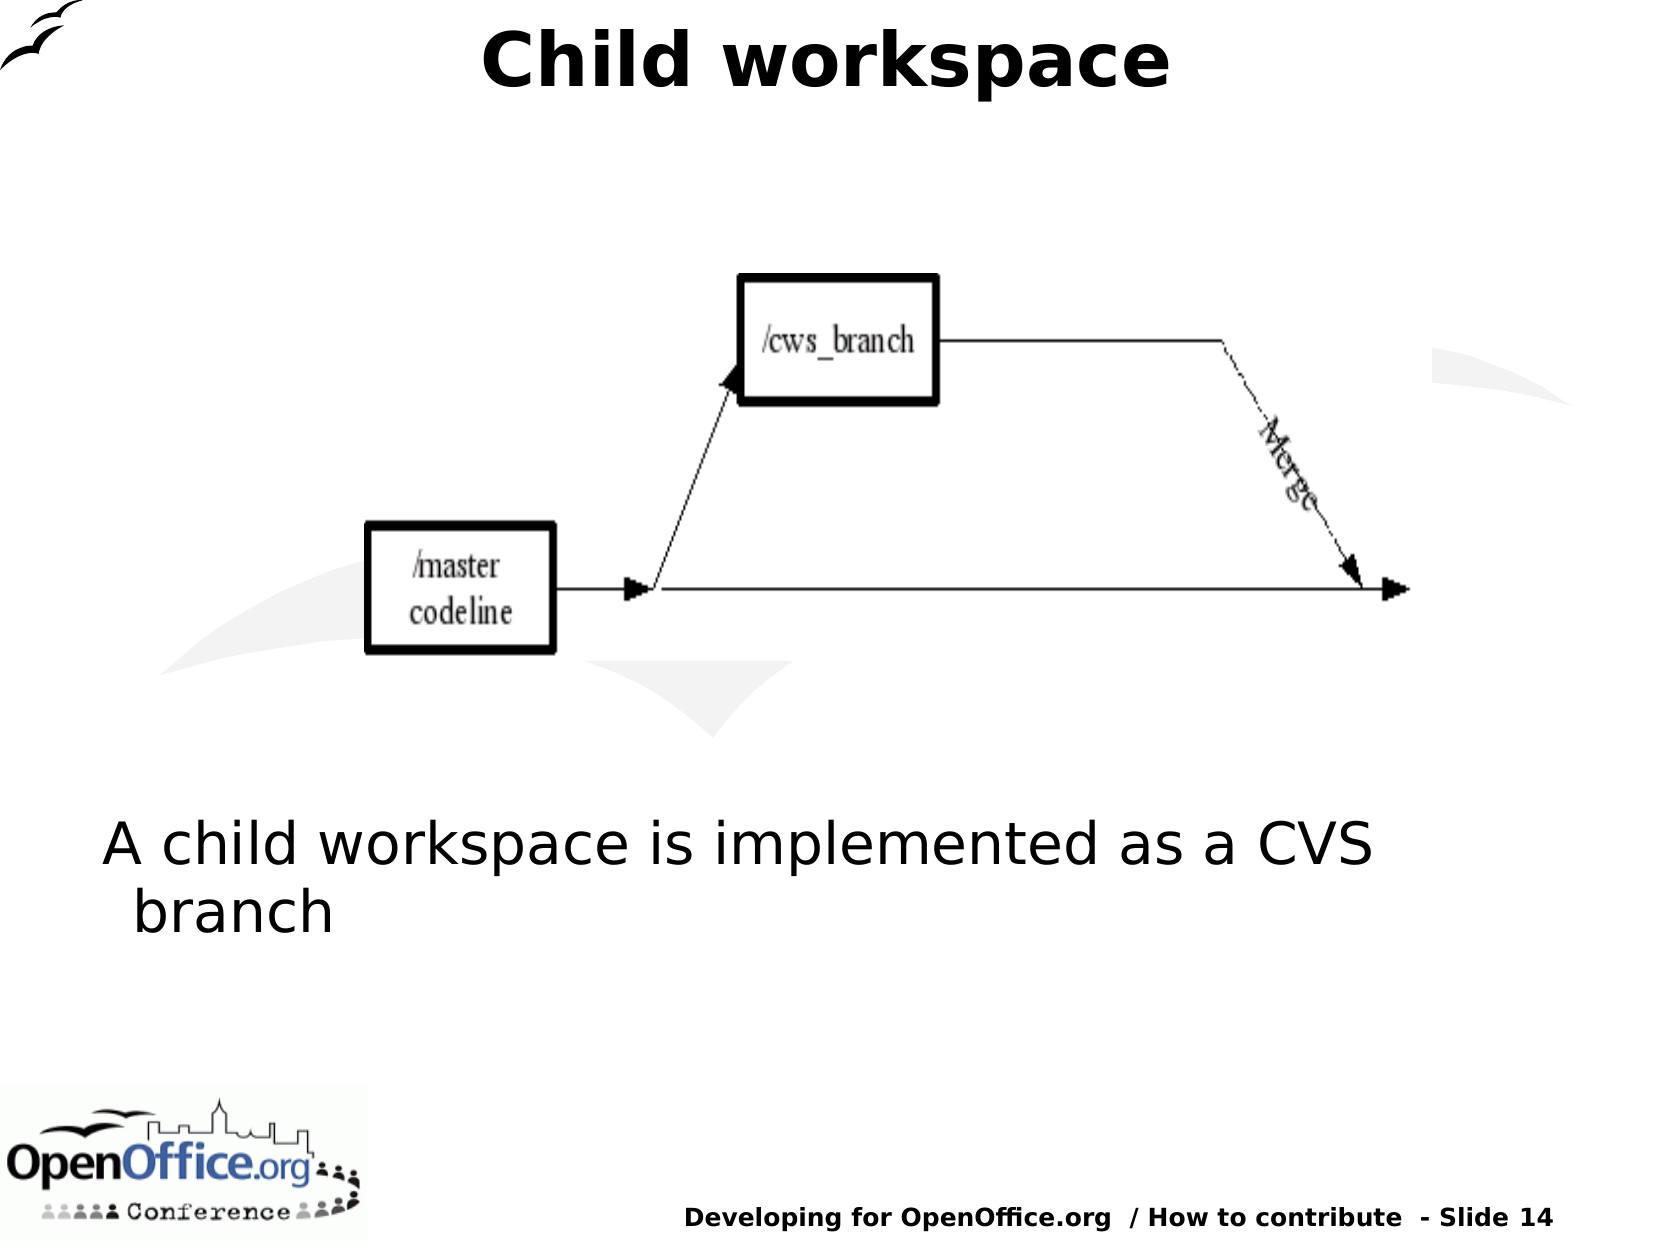

# Child workspace
A child workspace is implemented as a CVS branch